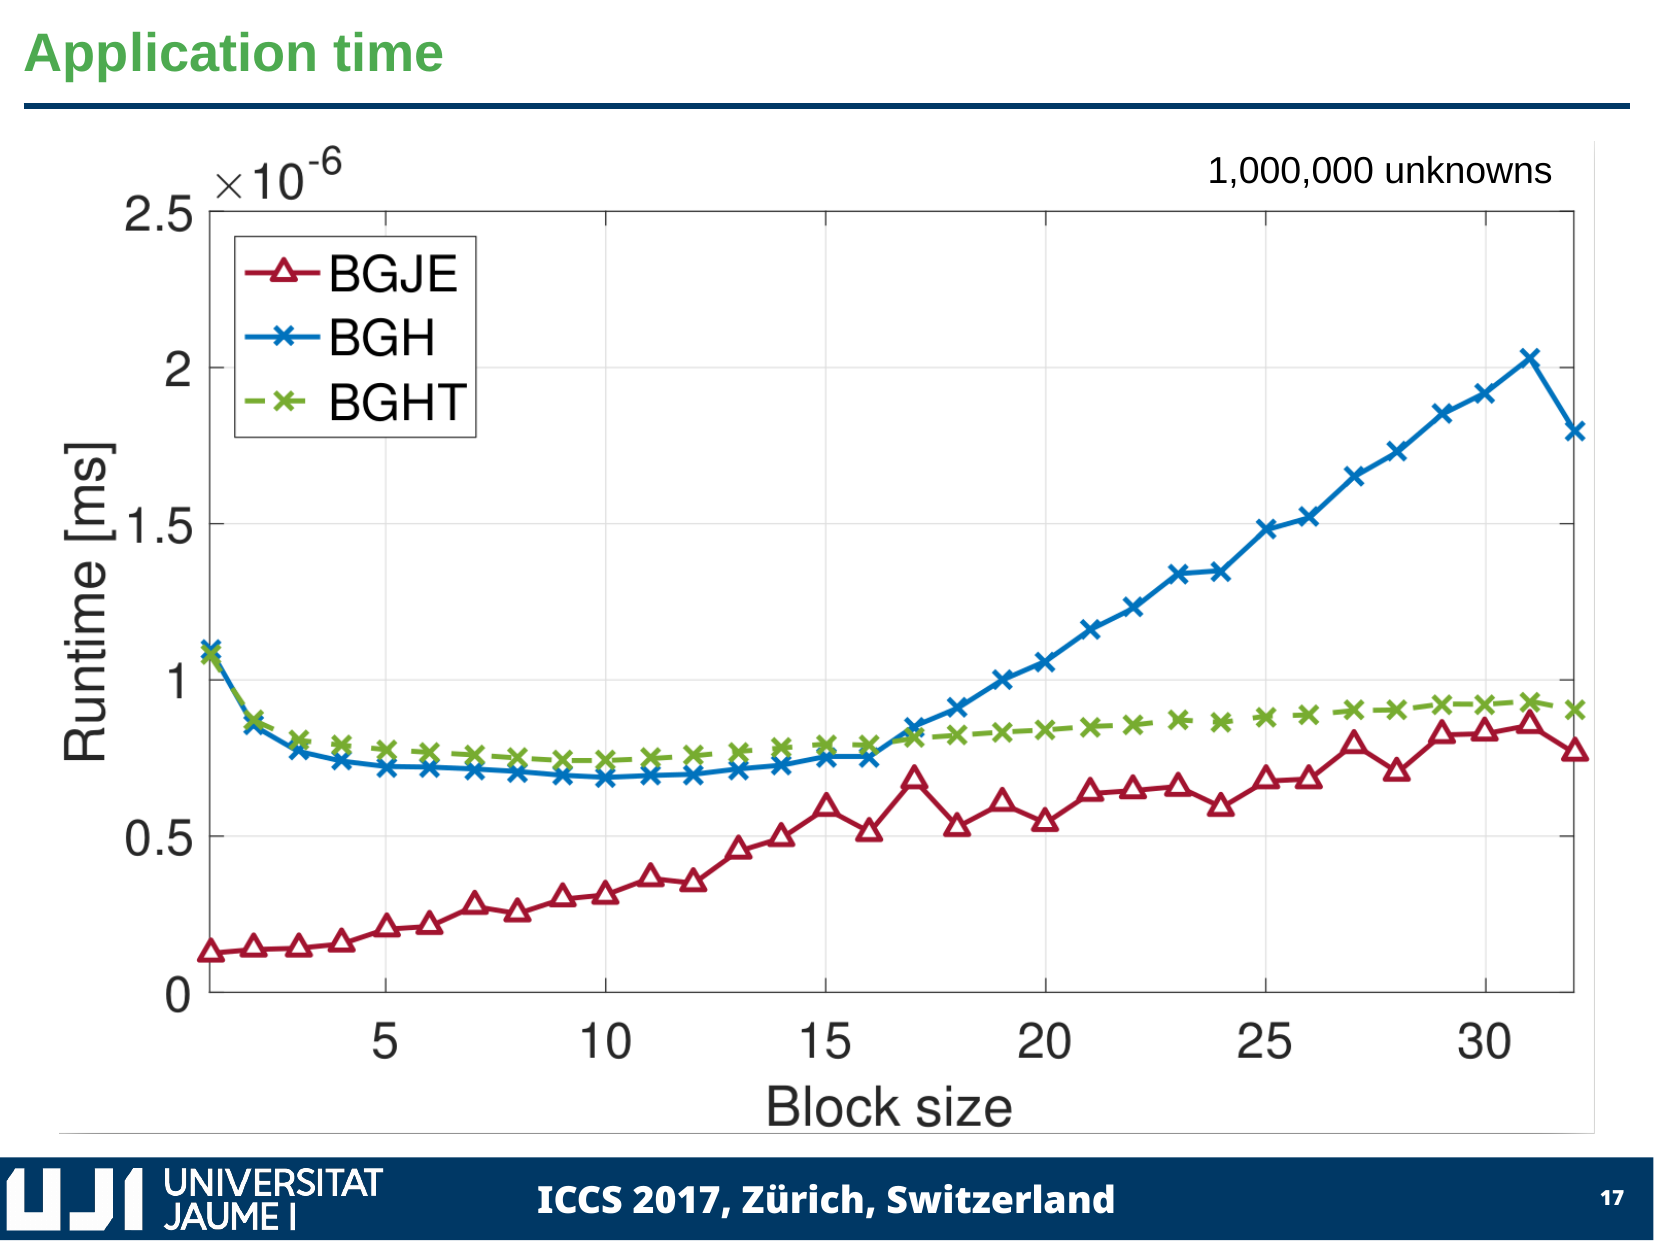

# Application time
1,000,000 unknowns
ICCS 2017, Zürich, Switzerland
17